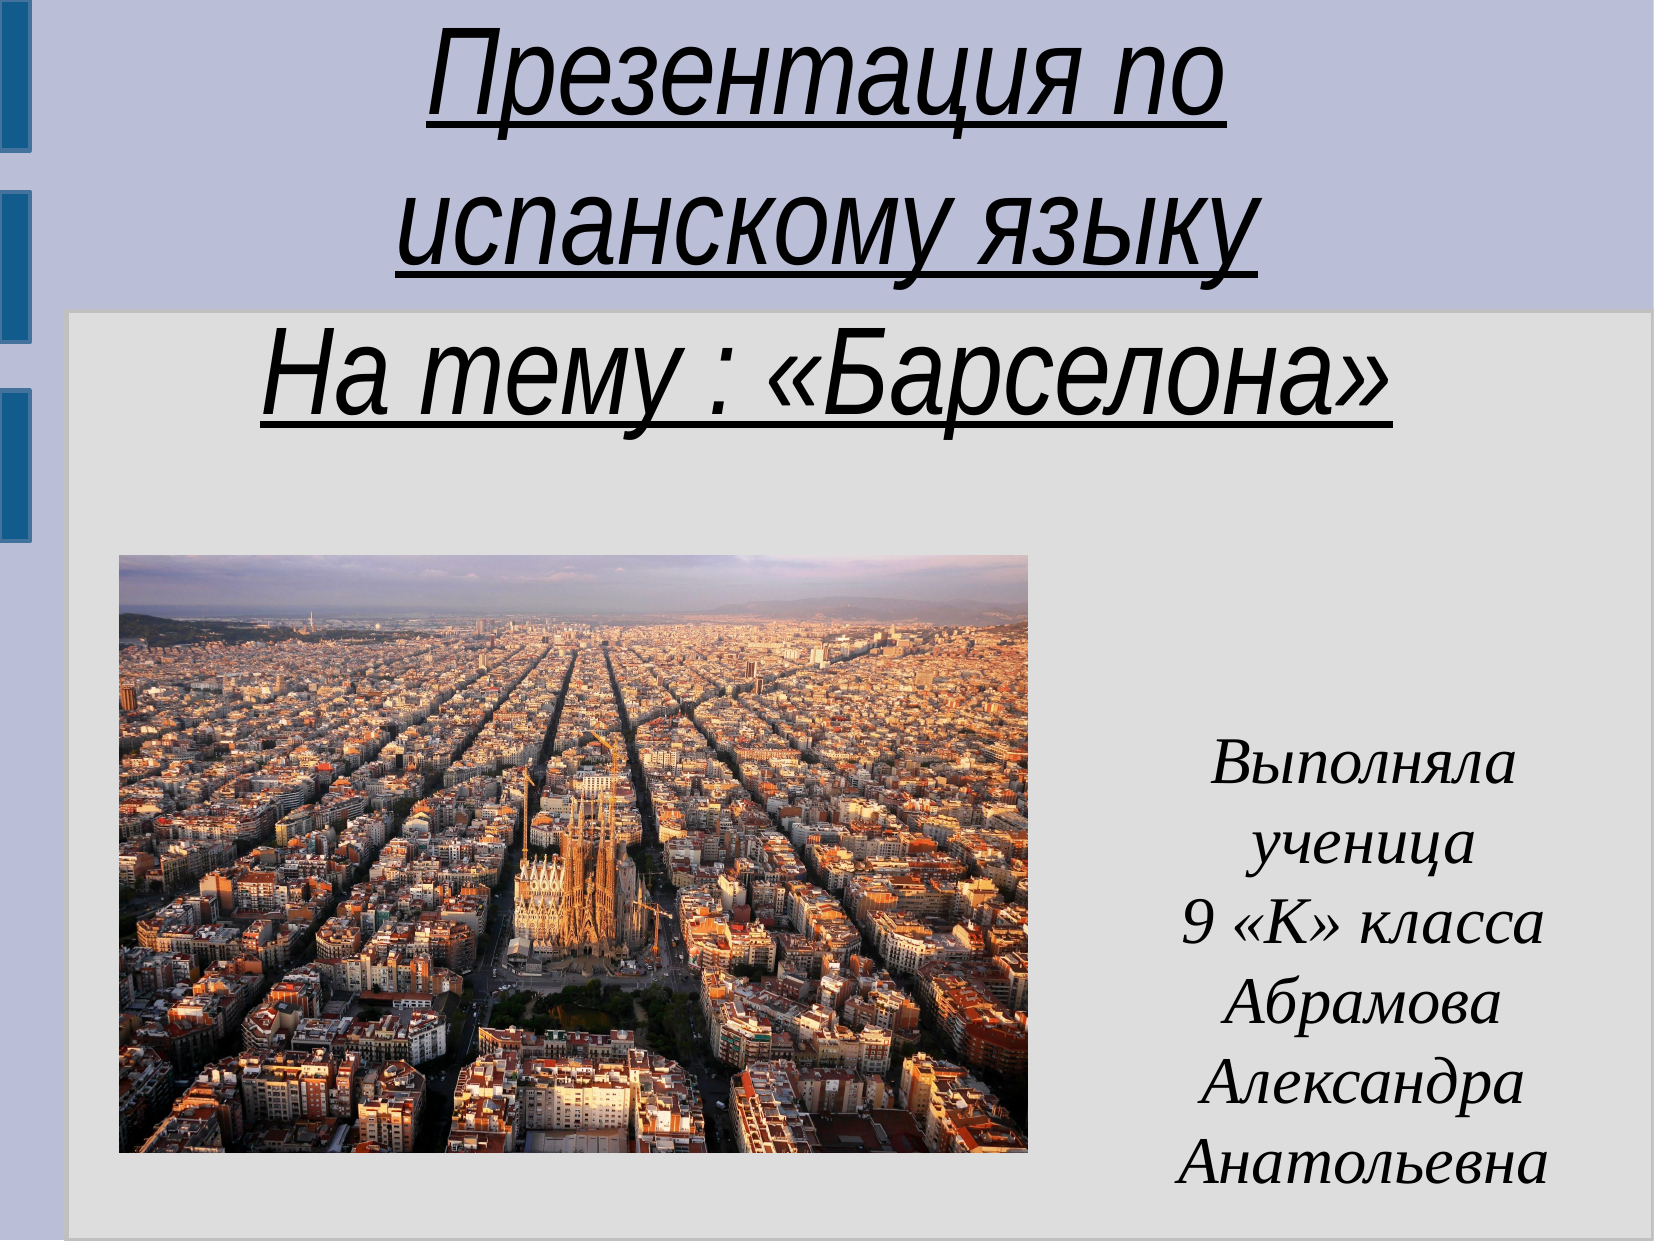

Презентация по испанскому языку
На тему : «Барселона»
Выполняла ученица
9 «К» класса
Абрамова
Александра
Анатольевна